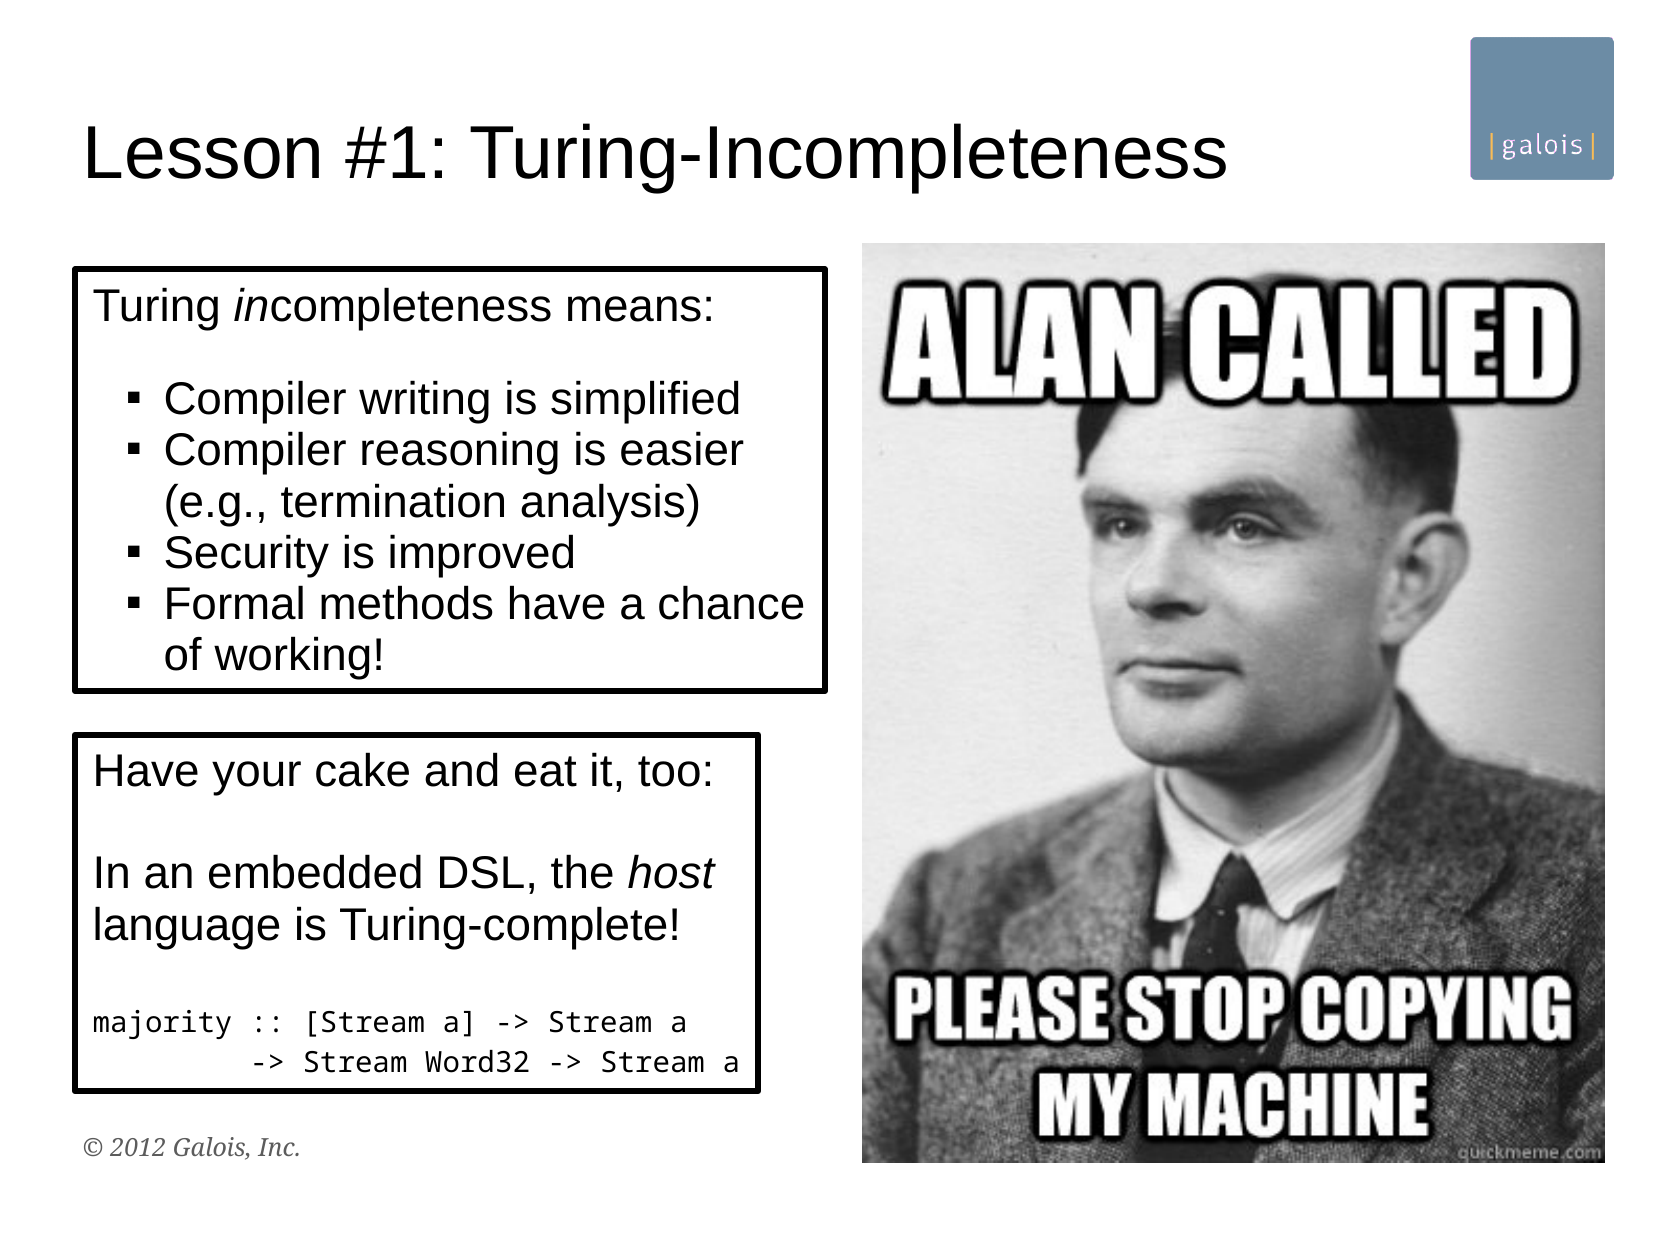

# Lesson #1: Turing-Incompleteness
Turing incompleteness means:
Compiler writing is simplified
Compiler reasoning is easier (e.g., termination analysis)
Security is improved
Formal methods have a chance of working!
Have your cake and eat it, too:
In an embedded DSL, the host
language is Turing-complete!
majority :: [Stream a] -> Stream a
 -> Stream Word32 -> Stream a